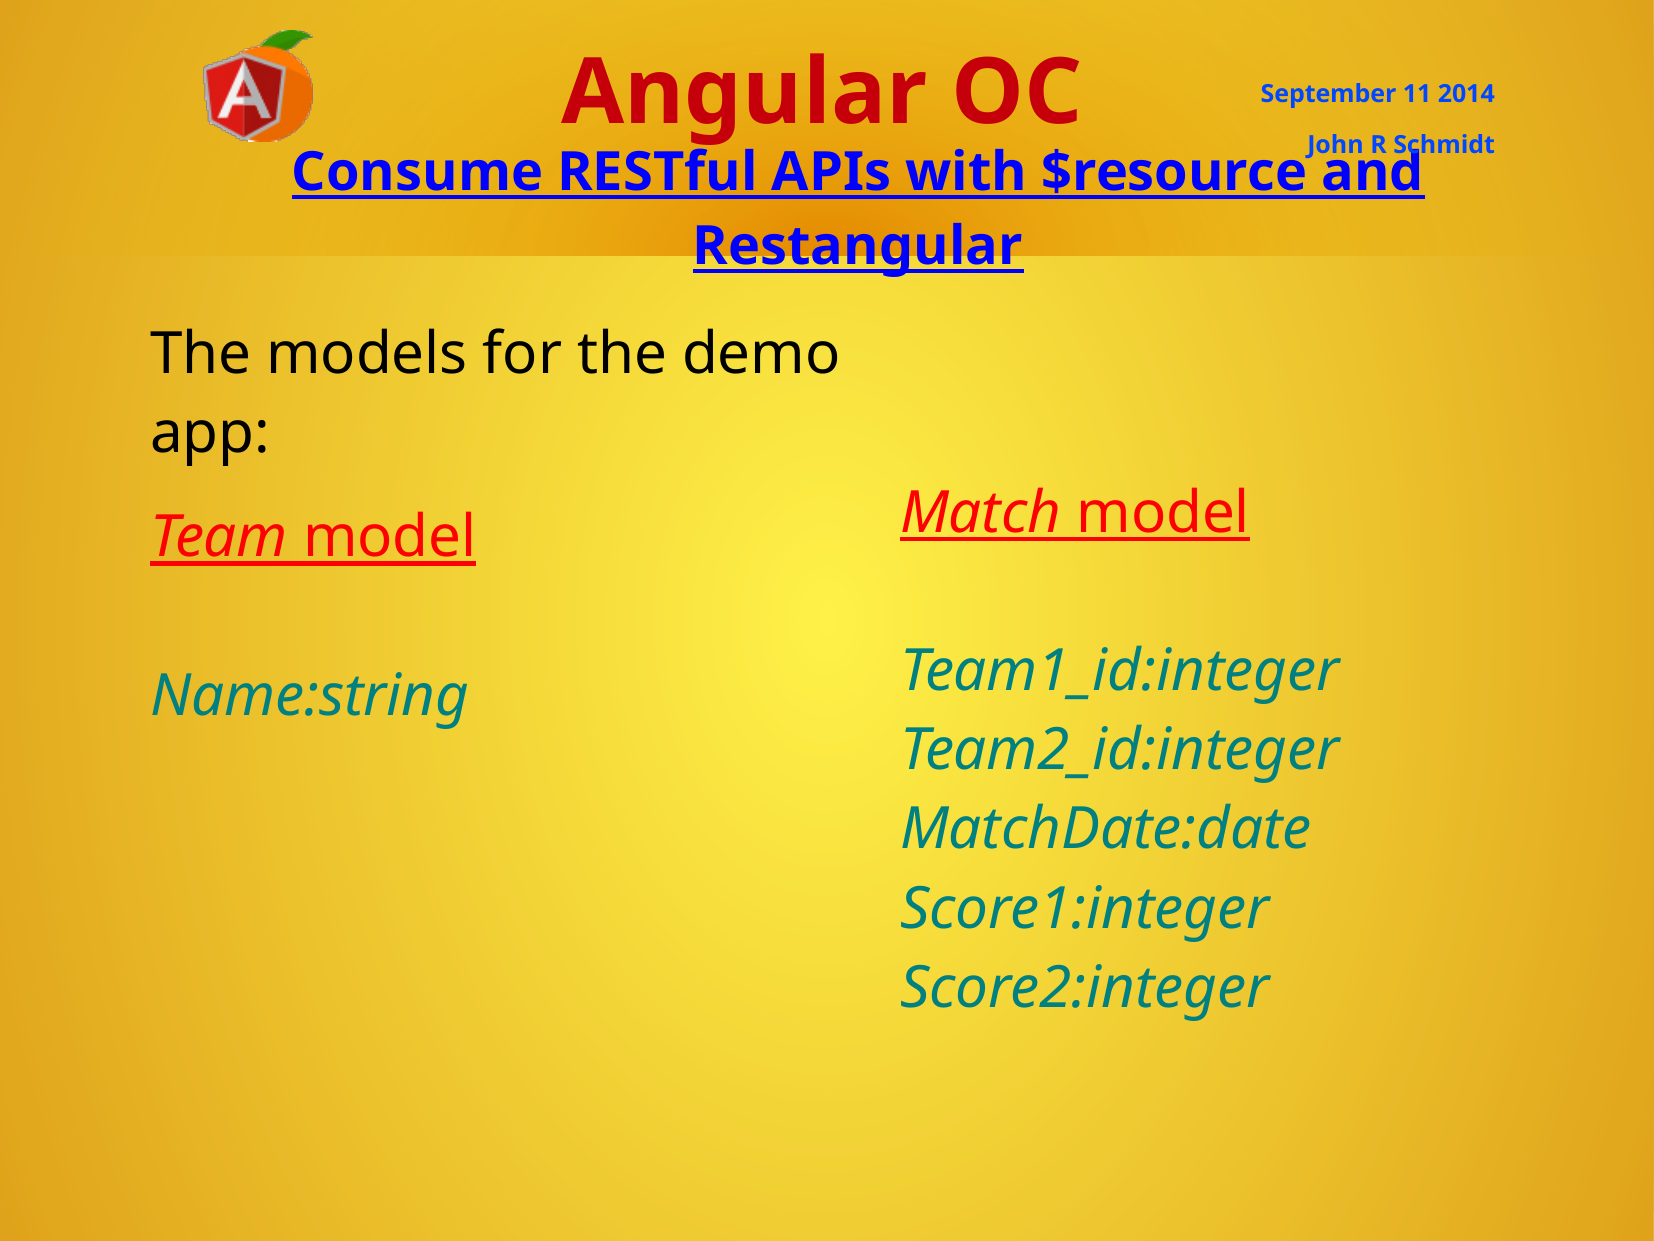

# Angular OC
September 11 2014
John R Schmidt
Consume RESTful APIs with $resource and Restangular
The models for the demo app:
Match model
Team1_id:integer
Team2_id:integer
MatchDate:date
Score1:integer
Score2:integer
Team model
Name:string